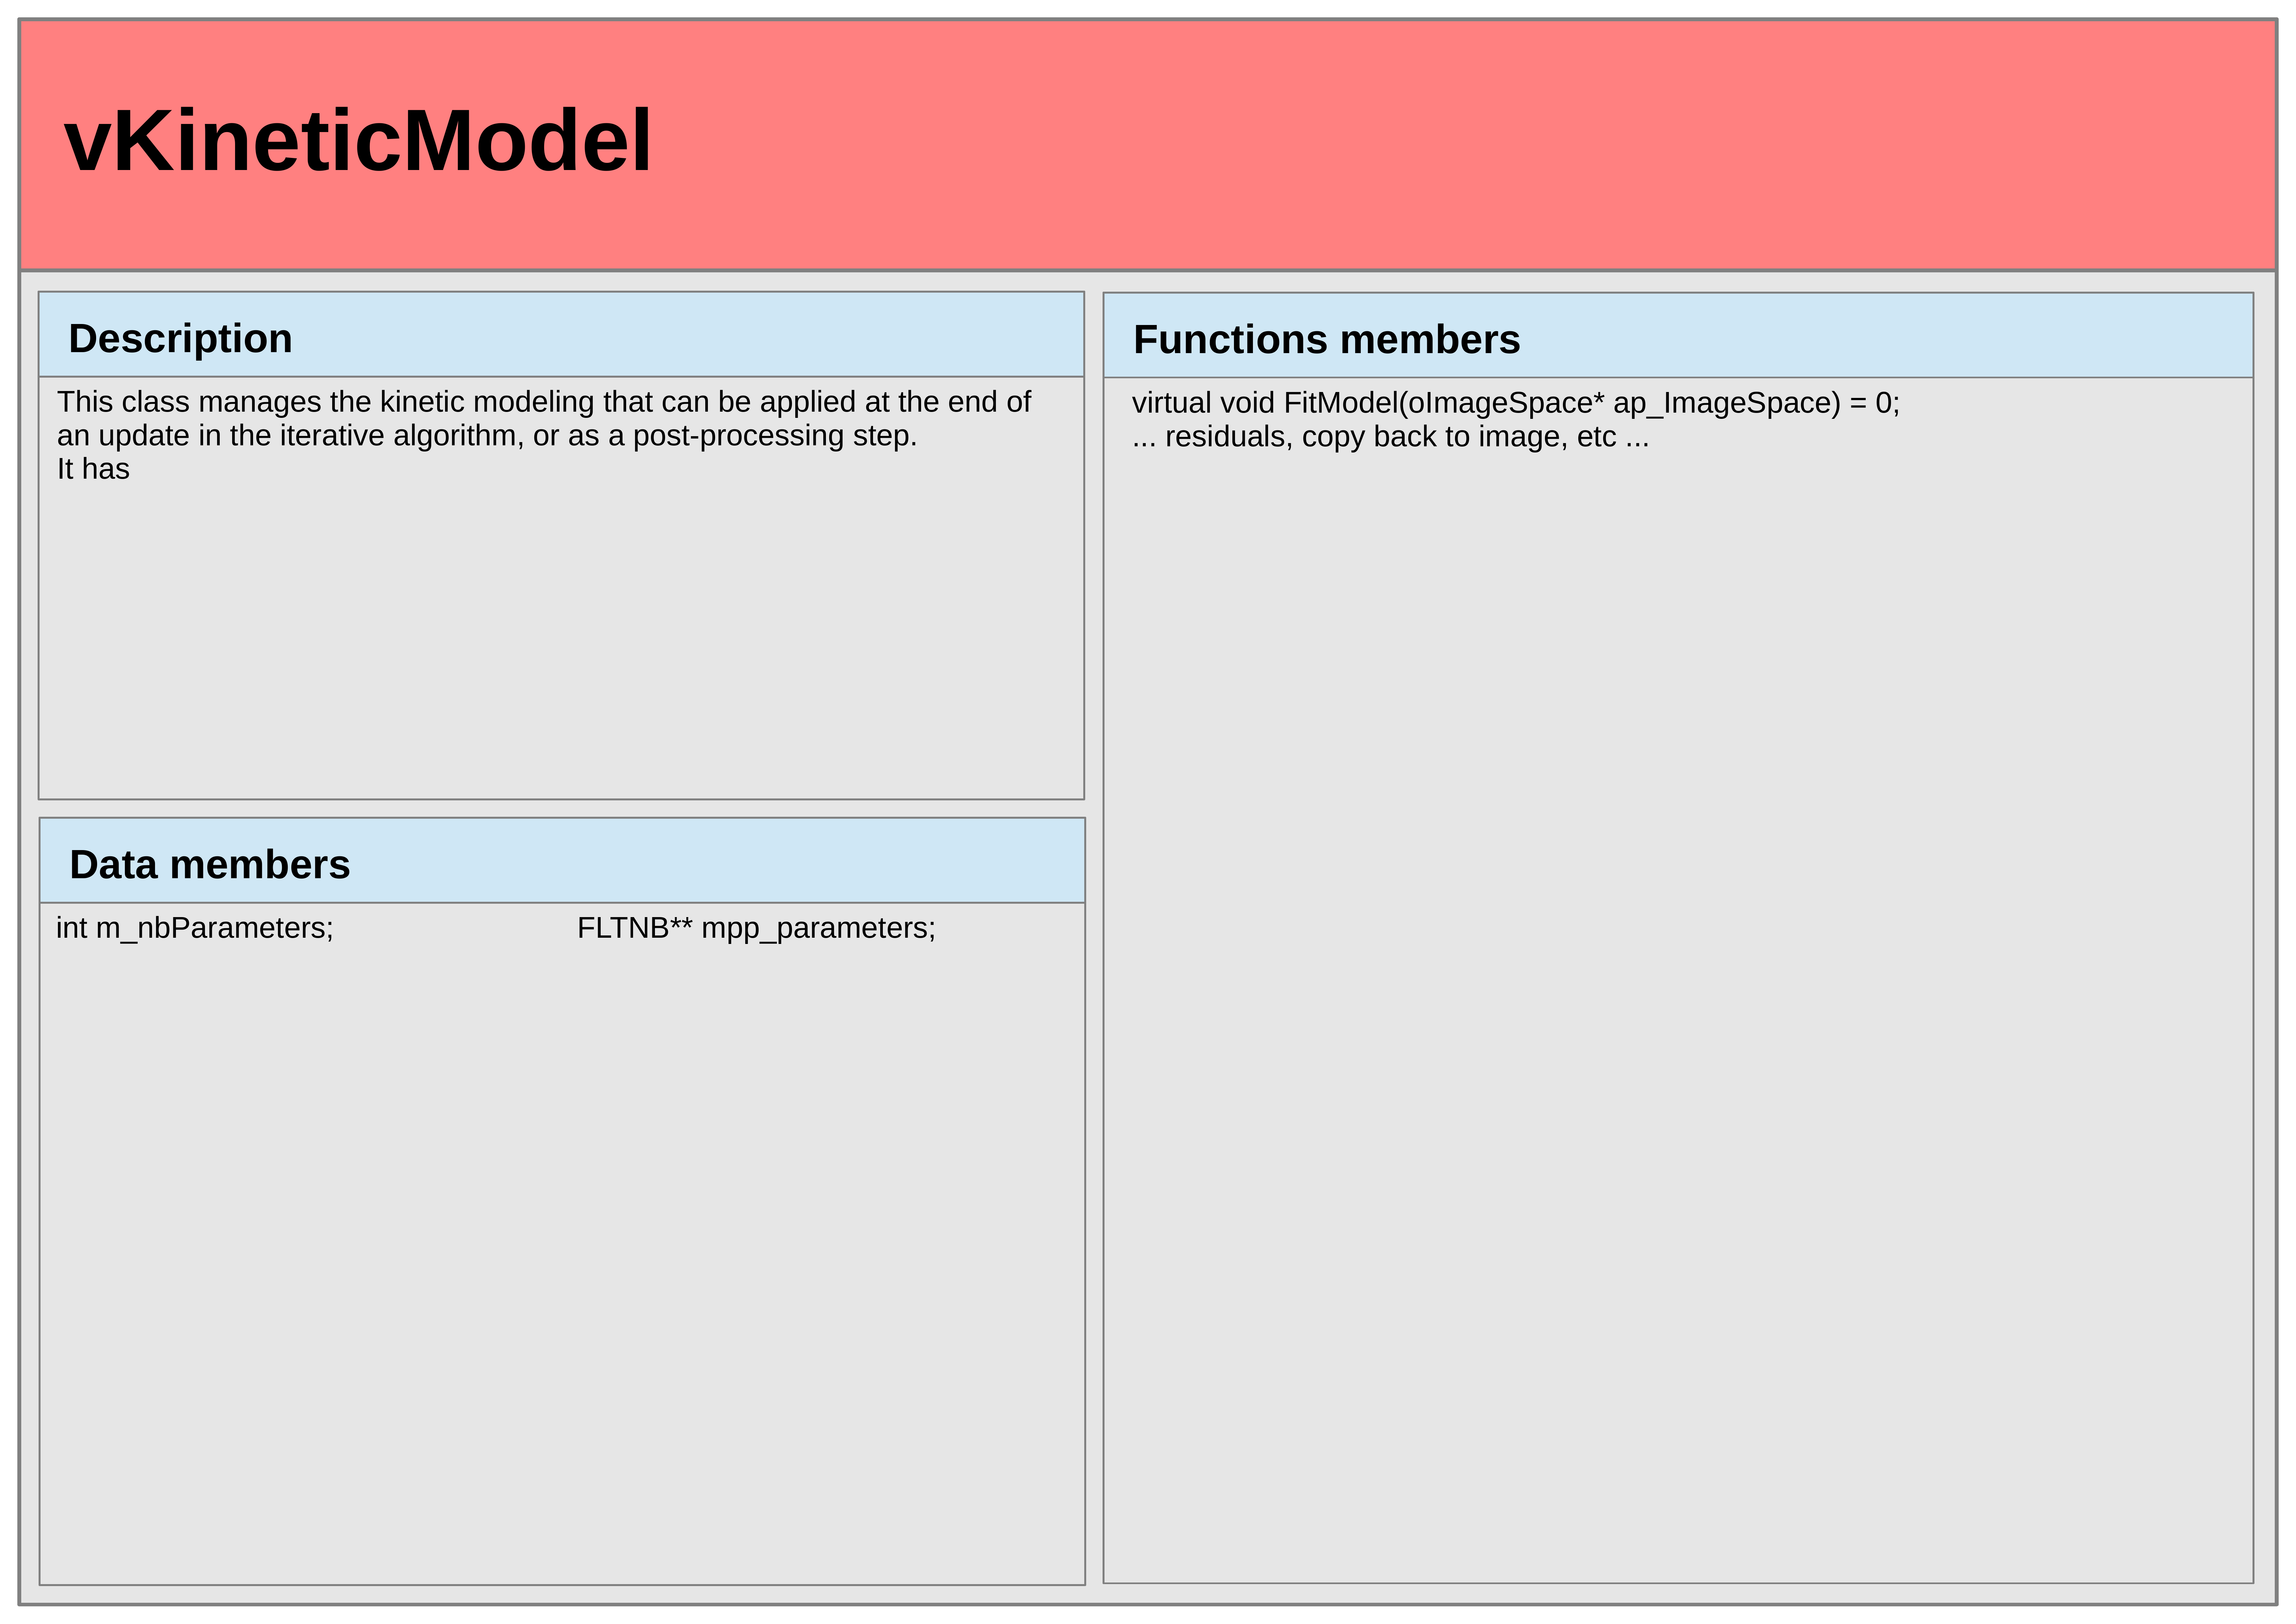

vKineticModel
Description
Functions members
This class manages the kinetic modeling that can be applied at the end of an update in the iterative algorithm, or as a post-processing step.
It has
 virtual void FitModel(oImageSpace* ap_ImageSpace) = 0;
 ... residuals, copy back to image, etc ...
Data members
int m_nbParameters;
FLTNB** mpp_parameters;